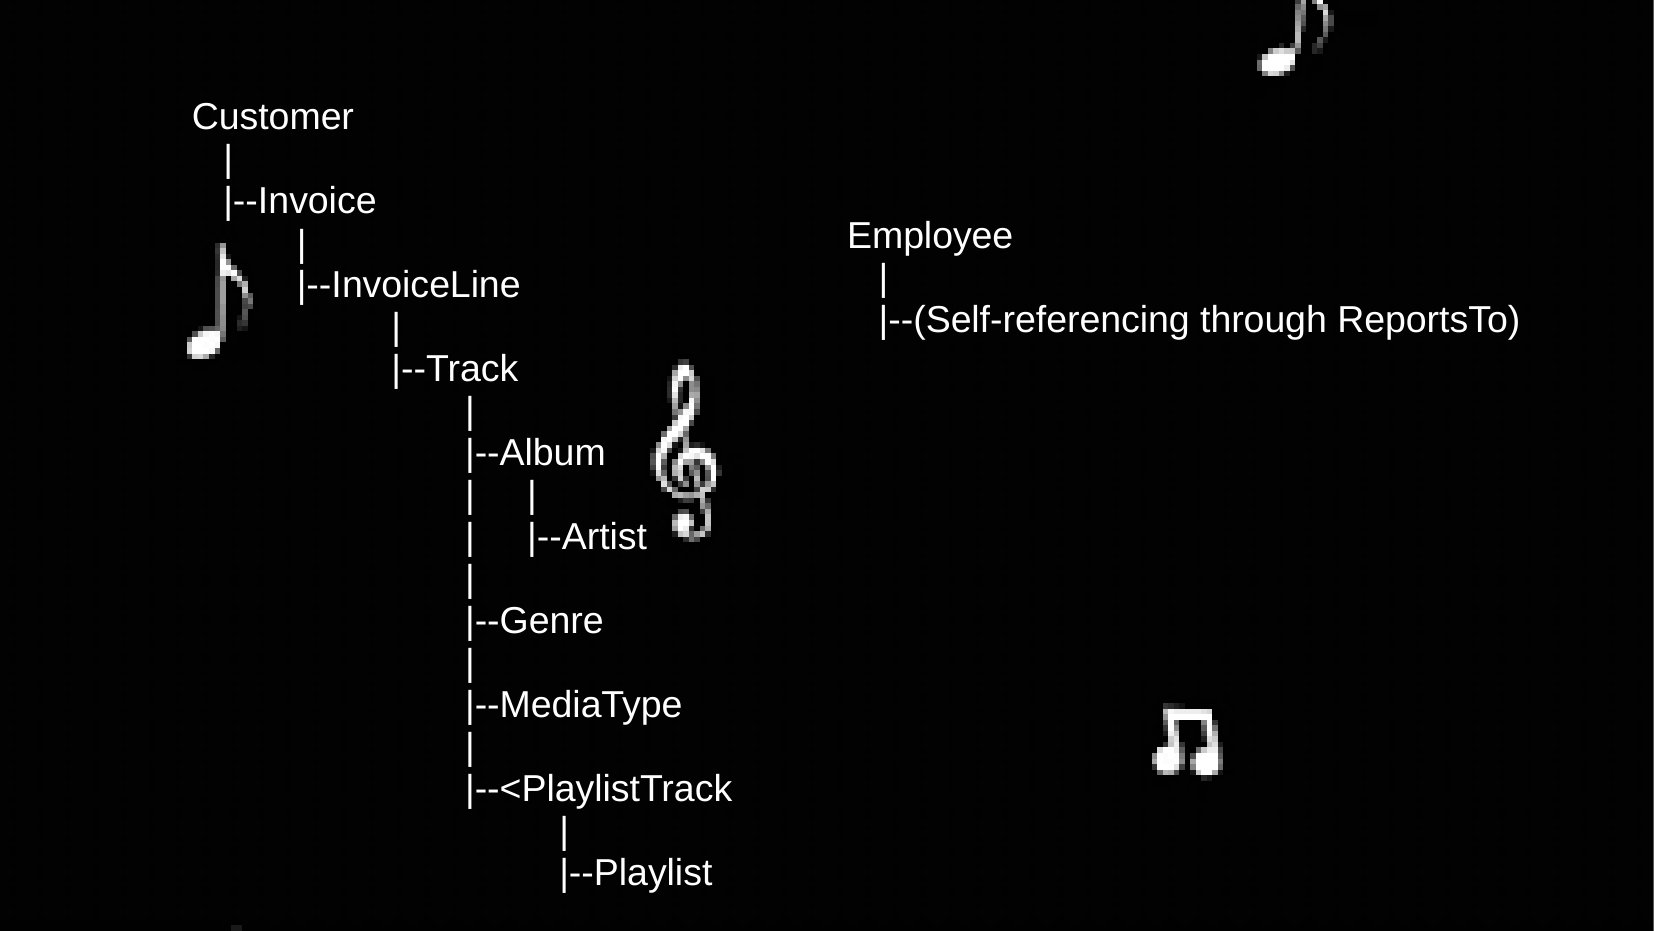

Customer
 |
 |--Invoice
 |
 |--InvoiceLine
 |
 |--Track
 |
 |--Album
 | |
 | |--Artist
 |
 |--Genre
 |
 |--MediaType
 |
 |--<PlaylistTrack
 |
 |--Playlist
Employee
 |
 |--(Self-referencing through ReportsTo)